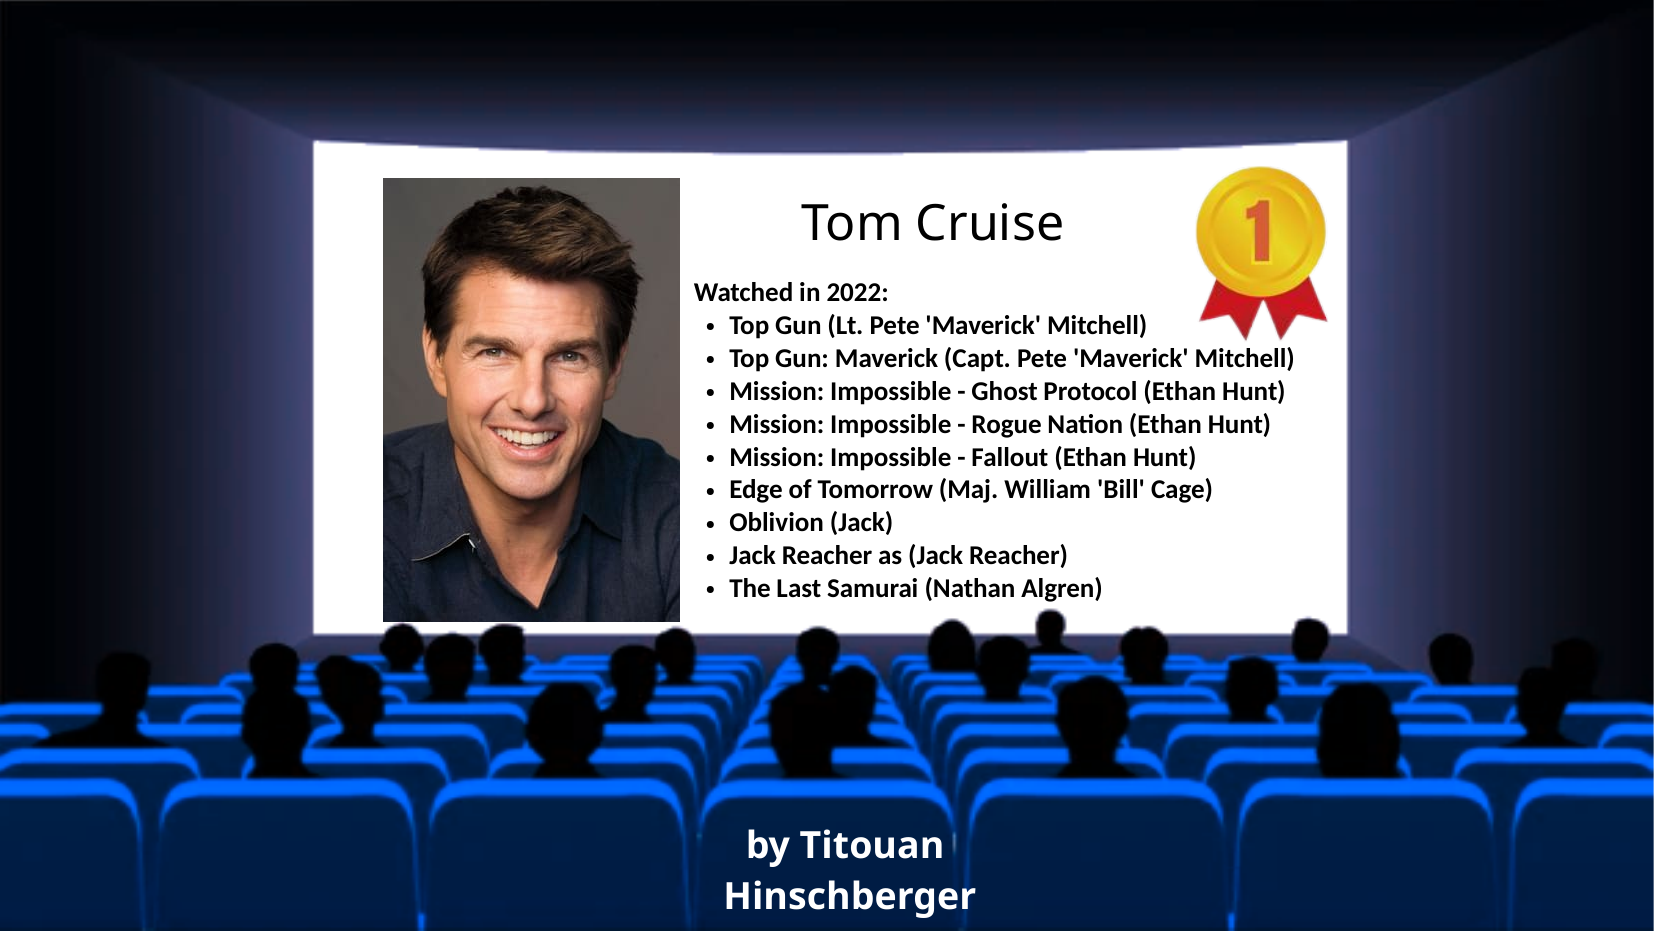

Tom Cruise
Watched in 2022:
Top Gun (Lt. Pete 'Maverick' Mitchell)
Top Gun: Maverick (Capt. Pete 'Maverick' Mitchell)
Mission: Impossible - Ghost Protocol (Ethan Hunt)
Mission: Impossible - Rogue Nation (Ethan Hunt)
Mission: Impossible - Fallout (Ethan Hunt)
Edge of Tomorrow (Maj. William 'Bill' Cage)
Oblivion (Jack)
Jack Reacher as (Jack Reacher)
The Last Samurai (Nathan Algren)